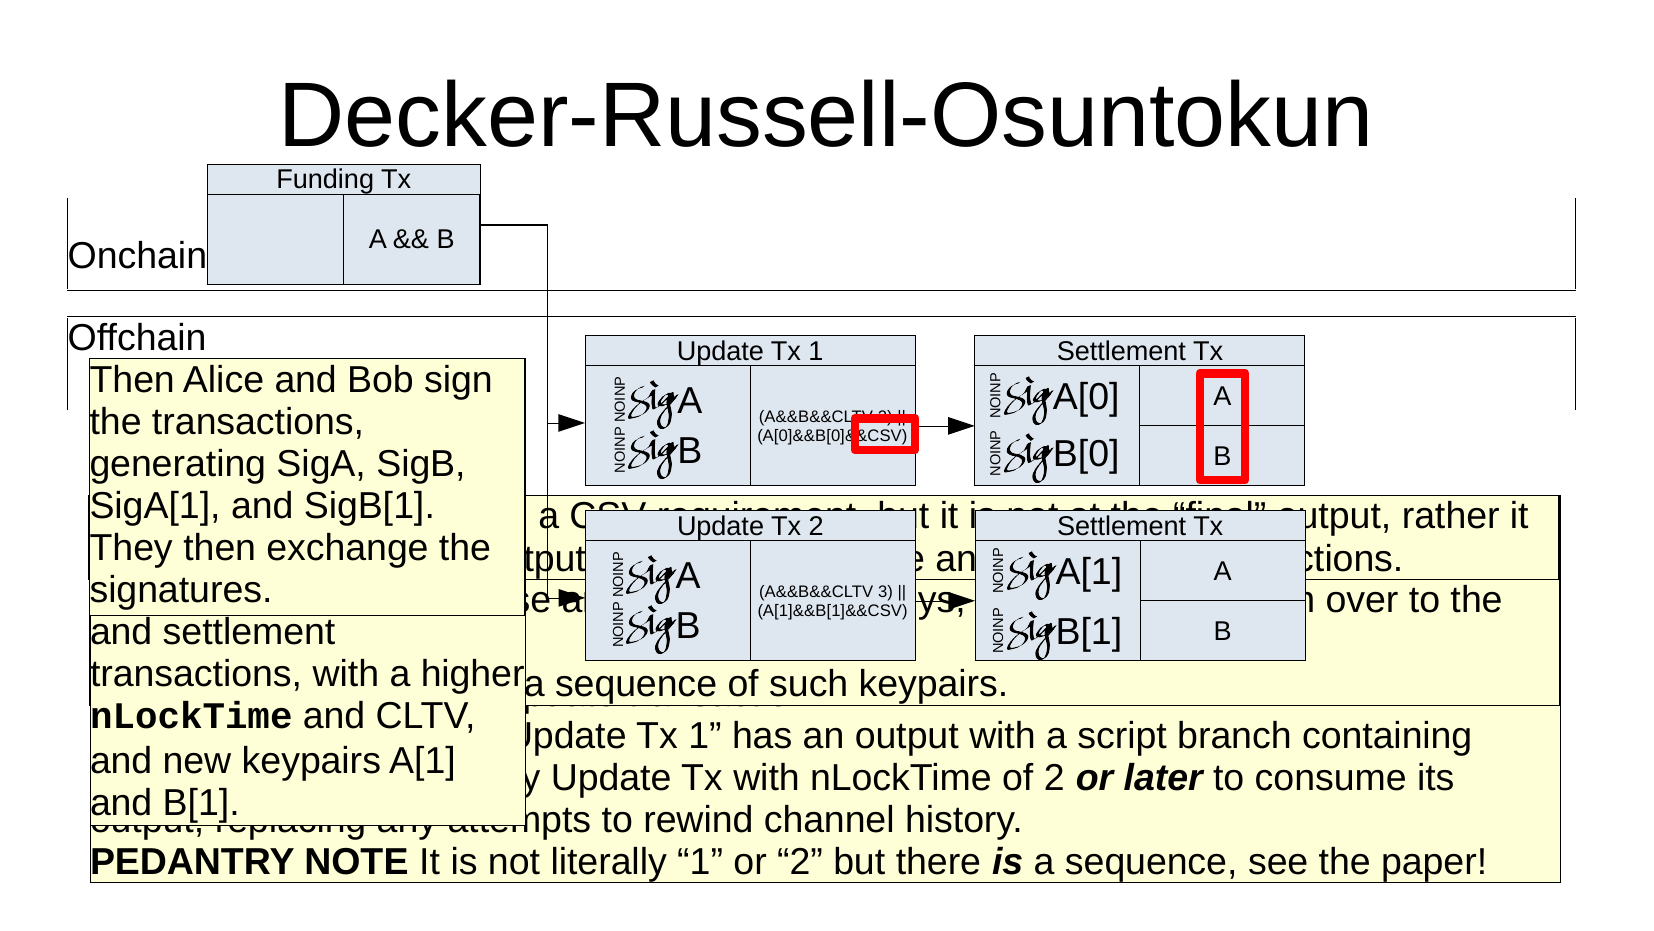

# Decker-Russell-Osuntokun
Funding Tx
A && B
Onchain
Offchain
Update Tx 2
(A&&B&&CLTV 3) || (A[1]&&B[1]&&CSV)
Settlement Tx
A
B
Update Tx 1
(A&&B&&CLTV 2) || (A[0]&&B[0]&&CSV)
A
NOINP
B
NOINP
Settlement Tx
A[0]
NOINP
A
B[0]
NOINP
B
How does Decker-Russell-Osuntokun change the channel state?
First, both Alice and Bob prepare the next update and settlement transactions, with a higher nLockTime and CLTV, and new keypairs A[1] and B[1].
Then Alice and Bob sign the transactions, generating SigA, SigB, SigA[1], and SigB[1].
They then exchange the signatures.
Another is that there is still a CSV requirement, but it is not at the “final” output, rather it is on the “intermediate” output between the update and settlement transactions.
Now there are a few things I want you to notice here.
One is that the “output owned by Alice” and the “output owned by Bob” are both simple singlesigs.
Notice also that there are A[0] and B[0] keypairs involved as well.
As the naming implies, there are also A[1], B[1] and so on.
Unlike in Poon-Dryja, these are not revocation keys, they are never given over to the counterparty.
However, we do still need a sequence of such keypairs.
Now let us consider Decker-Russell-Osuntokun, also called “eltoo” by its authors.
The primary difference between Decker-Russell-Osuntokun and Poon-Dryja is that each state is represented by two transactions in sequence, both of which are “owned” by both Alice and Bob.
Also, the use of SIGHASH_NOINPUT for all signatures of offchain transactions (shown above as “NOINP” notes next to the signatures).
Each state is represented by an “update transaction” and a “settlement transaction”.
Crucially, each “update transaction” has a specific nLockTime field, containing a locktime in the past, such as the “Update Tx 1” having an nLockTime of 1.
In combination with SIGHASH_NOINPUT, it allows any later update transaction to spend the output of any earlier update transaction.
For example, the above “Update Tx 1” has an output with a script branch containing “CLTV 2”, which allows any Update Tx with nLockTime of 2 or later to consume its output, replacing any attempts to rewind channel history.
PEDANTRY NOTE It is not literally “1” or “2” but there is a sequence, see the paper!
A[1]
NOINP
B[1]
NOINP
A
NOINP
B
NOINP